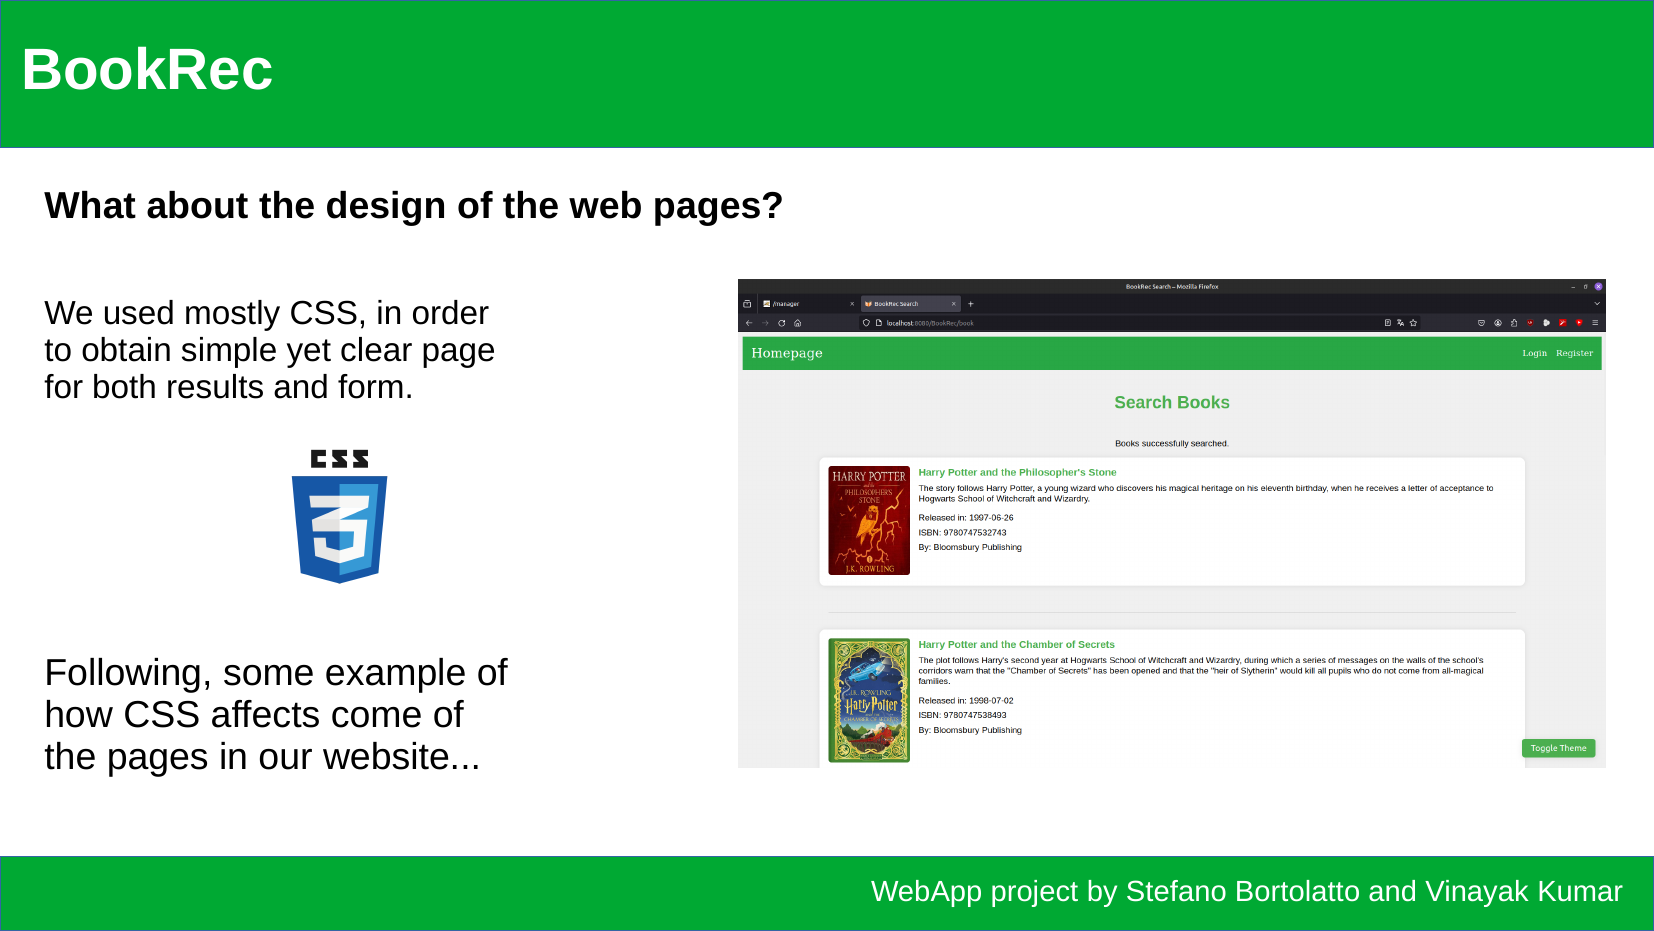

BookRec
What about the design of the web pages?
We used mostly CSS, in order to obtain simple yet clear page for both results and form.
Following, some example of how CSS affects come of the pages in our website...
WebApp project by Stefano Bortolatto and Vinayak Kumar